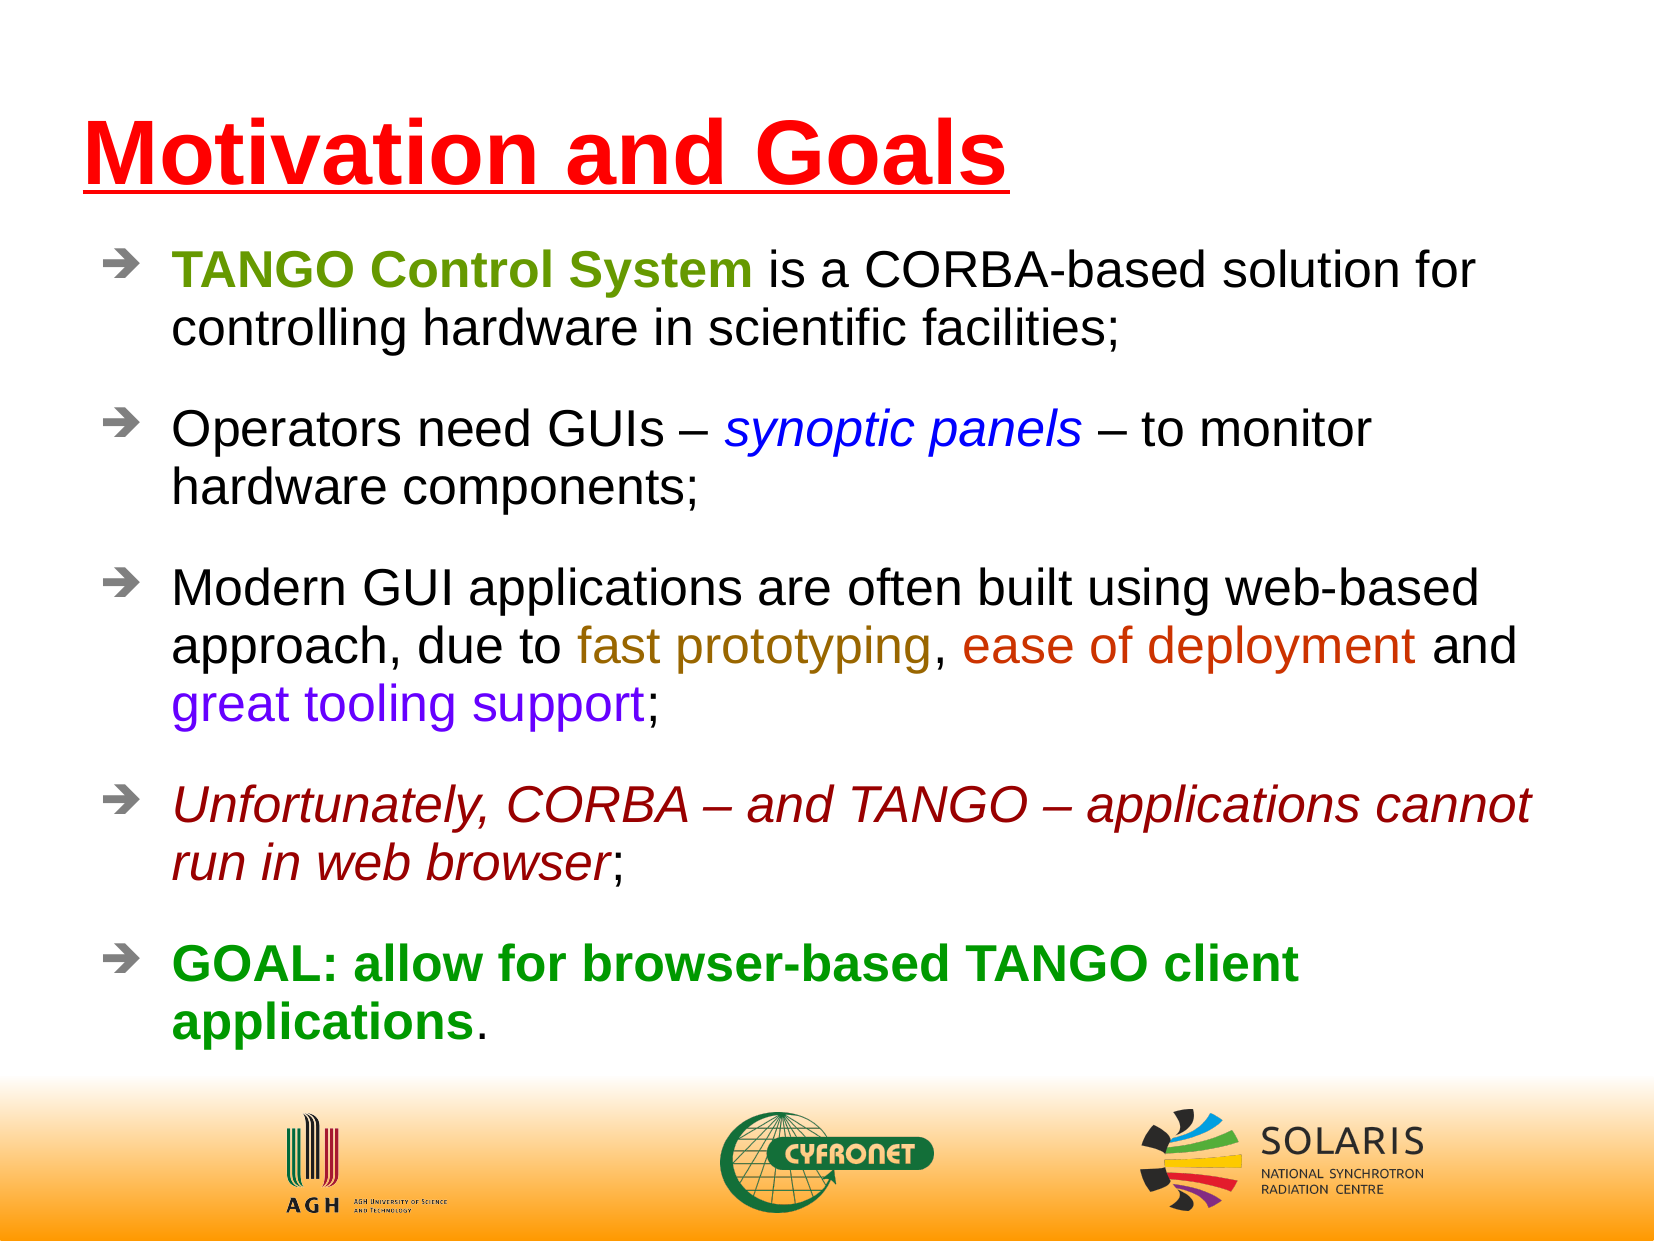

# Motivation and Goals
TANGO Control System is a CORBA-based solution for controlling hardware in scientific facilities;
Operators need GUIs – synoptic panels – to monitor hardware components;
Modern GUI applications are often built using web-based approach, due to fast prototyping, ease of deployment and great tooling support;
Unfortunately, CORBA – and TANGO – applications cannot run in web browser;
GOAL: allow for browser-based TANGO client applications.